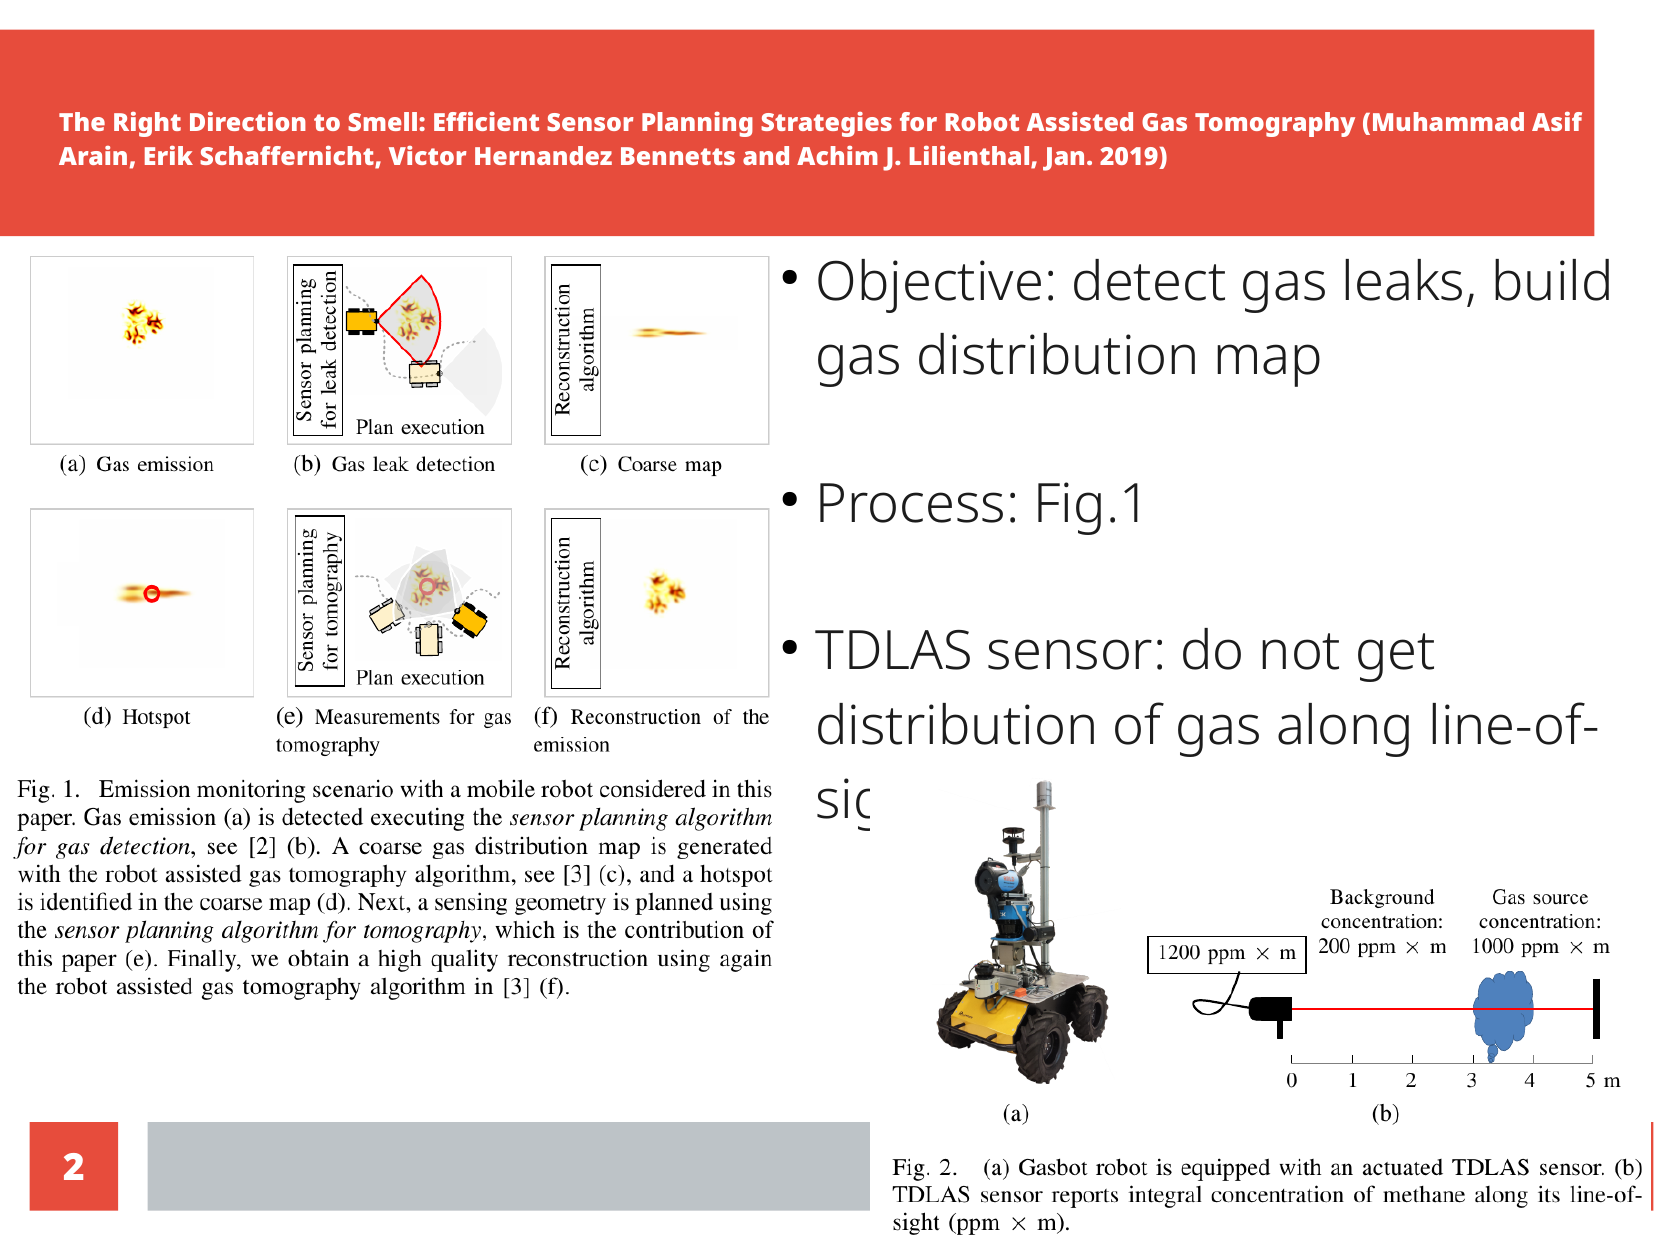

# The Right Direction to Smell: Efficient Sensor Planning Strategies for Robot Assisted Gas Tomography (Muhammad Asif Arain, Erik Schaffernicht, Victor Hernandez Bennetts and Achim J. Lilienthal, Jan. 2019)
Objective: detect gas leaks, build gas distribution map
Process: Fig.1
TDLAS sensor: do not get distribution of gas along line-of-sight: Fig.2
2